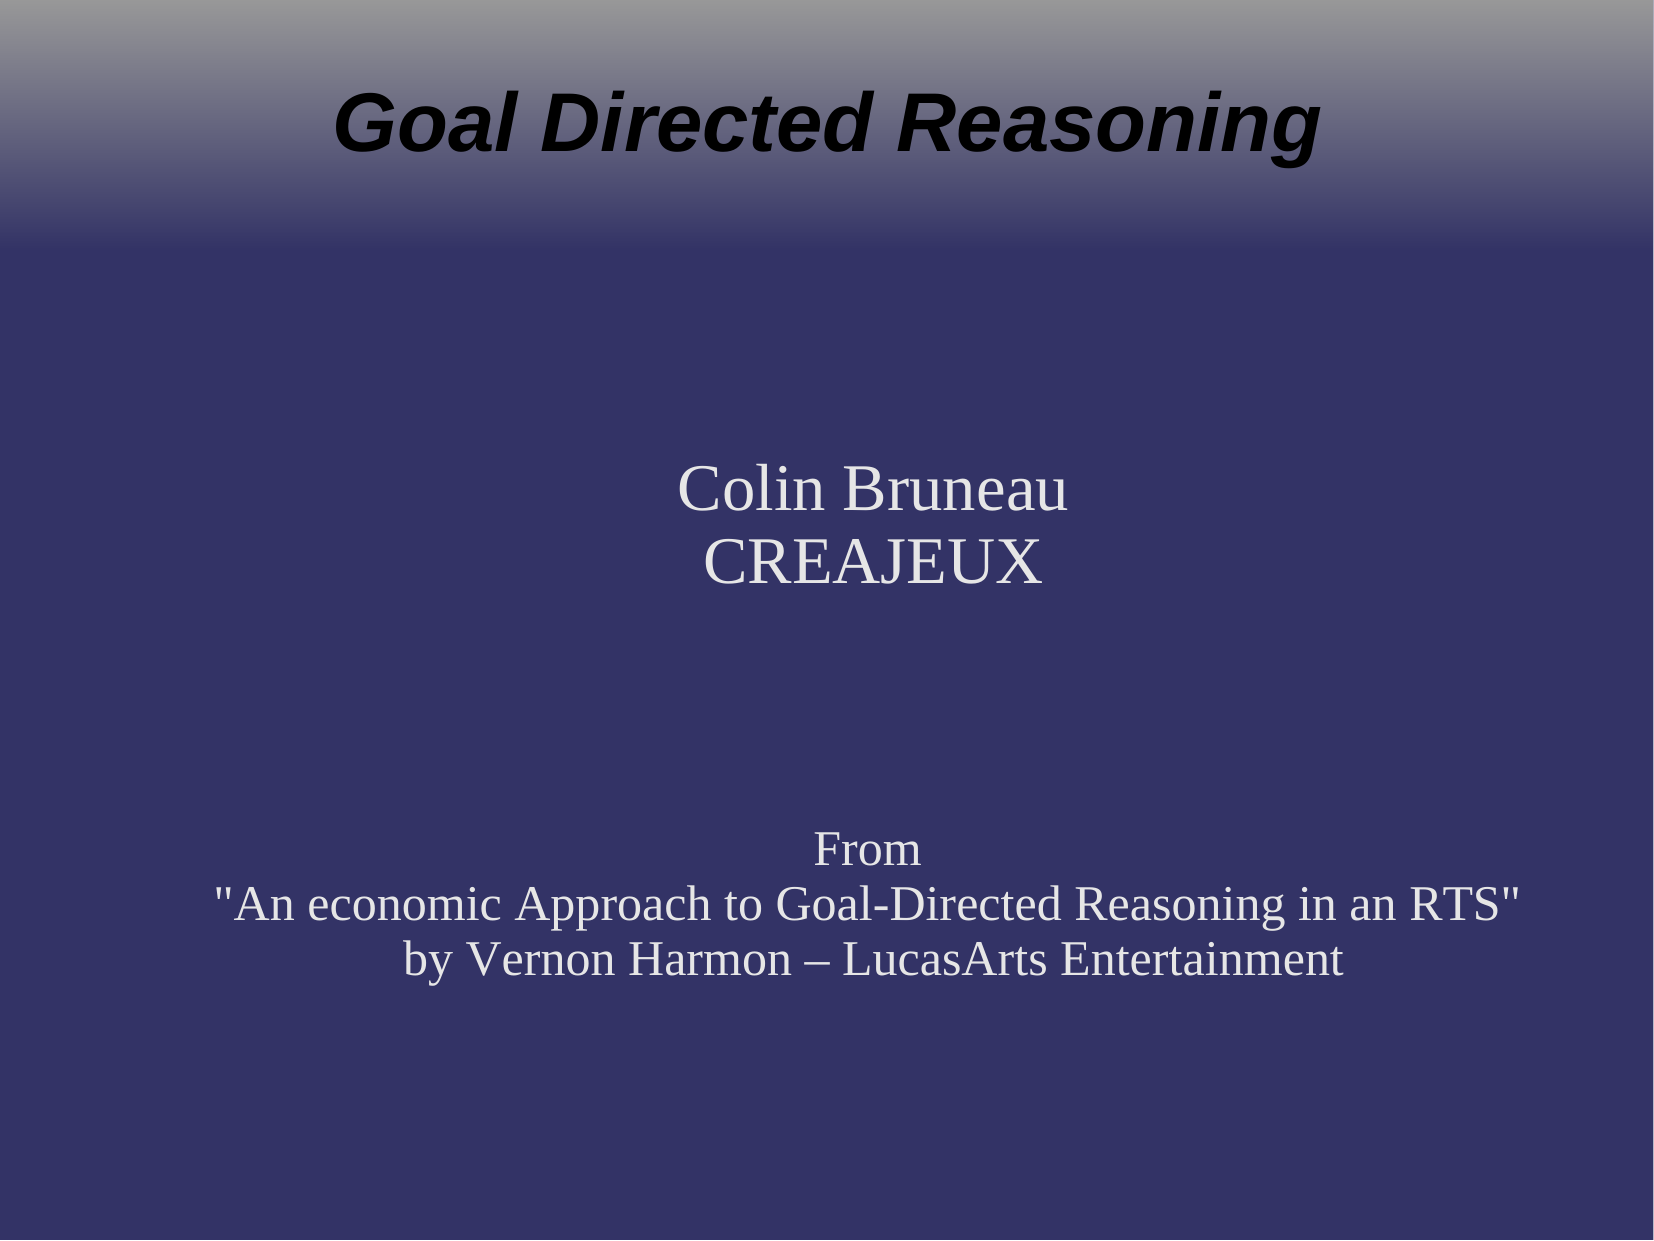

# Goal Directed Reasoning
Colin Bruneau
CREAJEUX
From
"An economic Approach to Goal-Directed Reasoning in an RTS"
by Vernon Harmon – LucasArts Entertainment